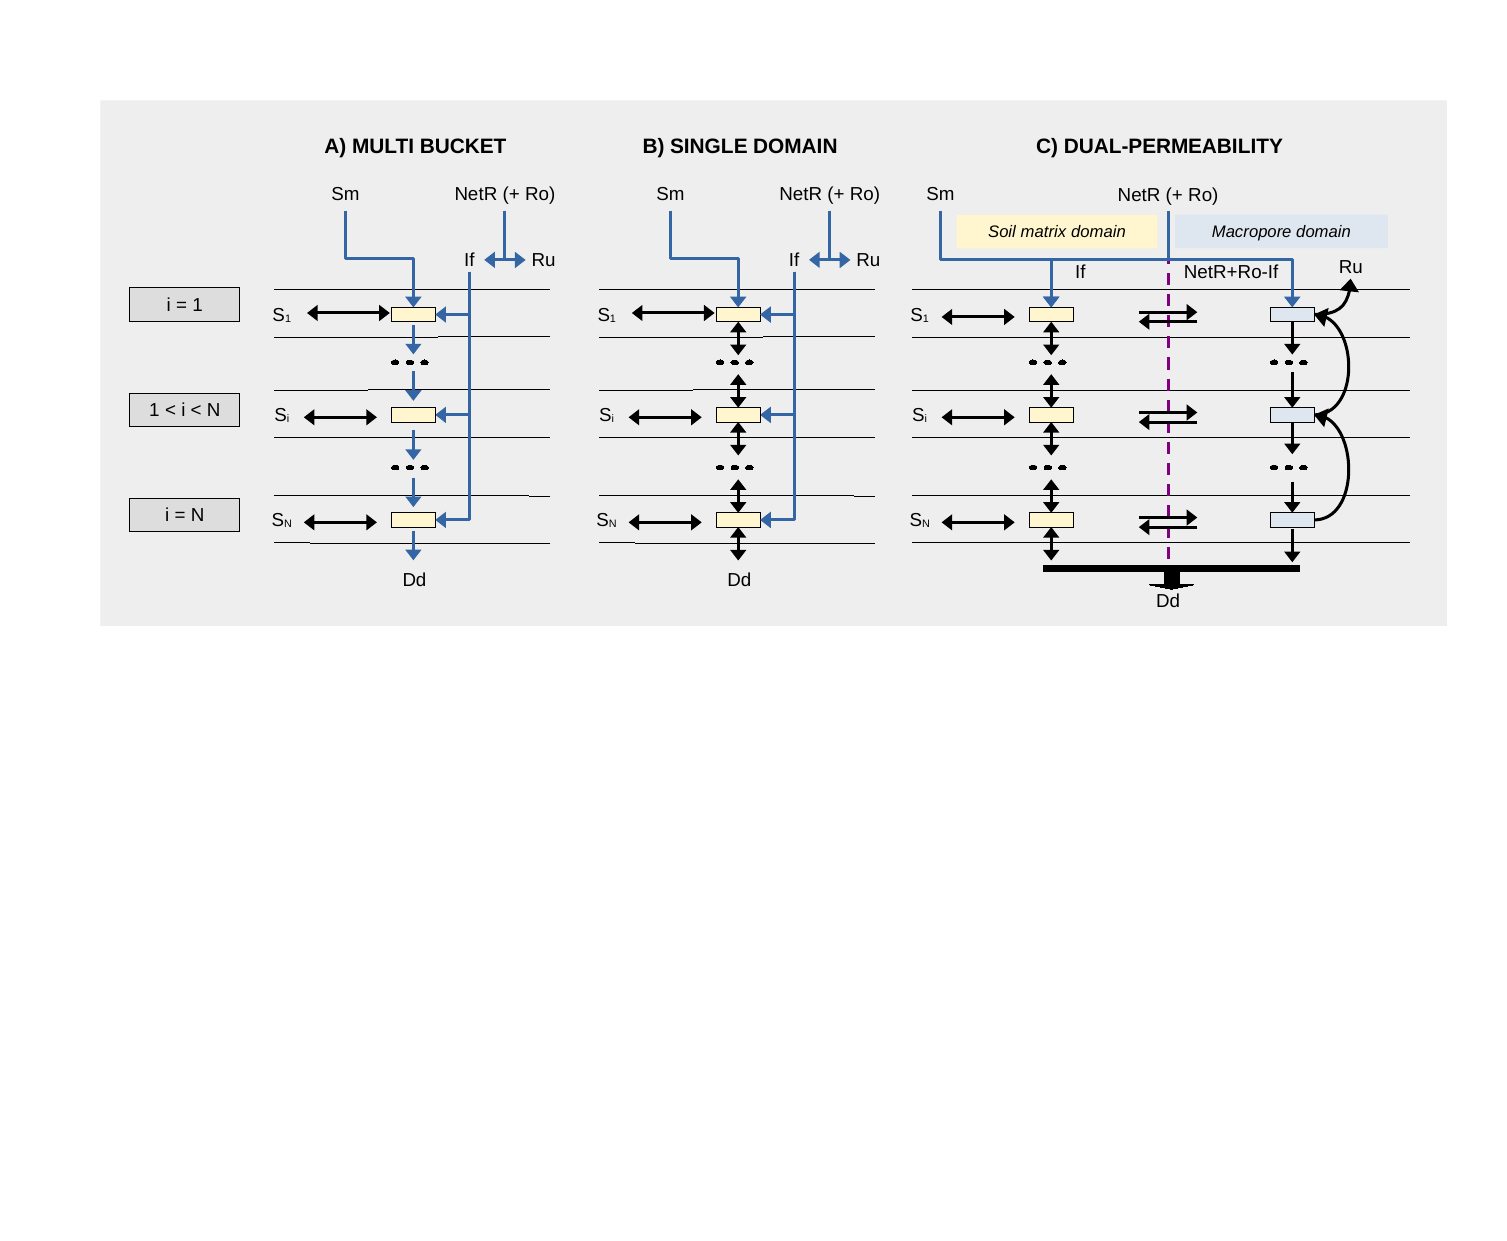

A) MULTI BUCKET
B) SINGLE DOMAIN
C) DUAL-PERMEABILITY
Sm
NetR (+ Ro)
Sm
NetR (+ Ro)
Sm
NetR (+ Ro)
Macropore domain
Soil matrix domain
If
Ru
If
Ru
Ru
If
NetR+Ro-If
i = 1
S1
S1
S1
1 < i < N
Si
Si
Si
i = N
SN
SN
SN
Dd
Dd
Dd